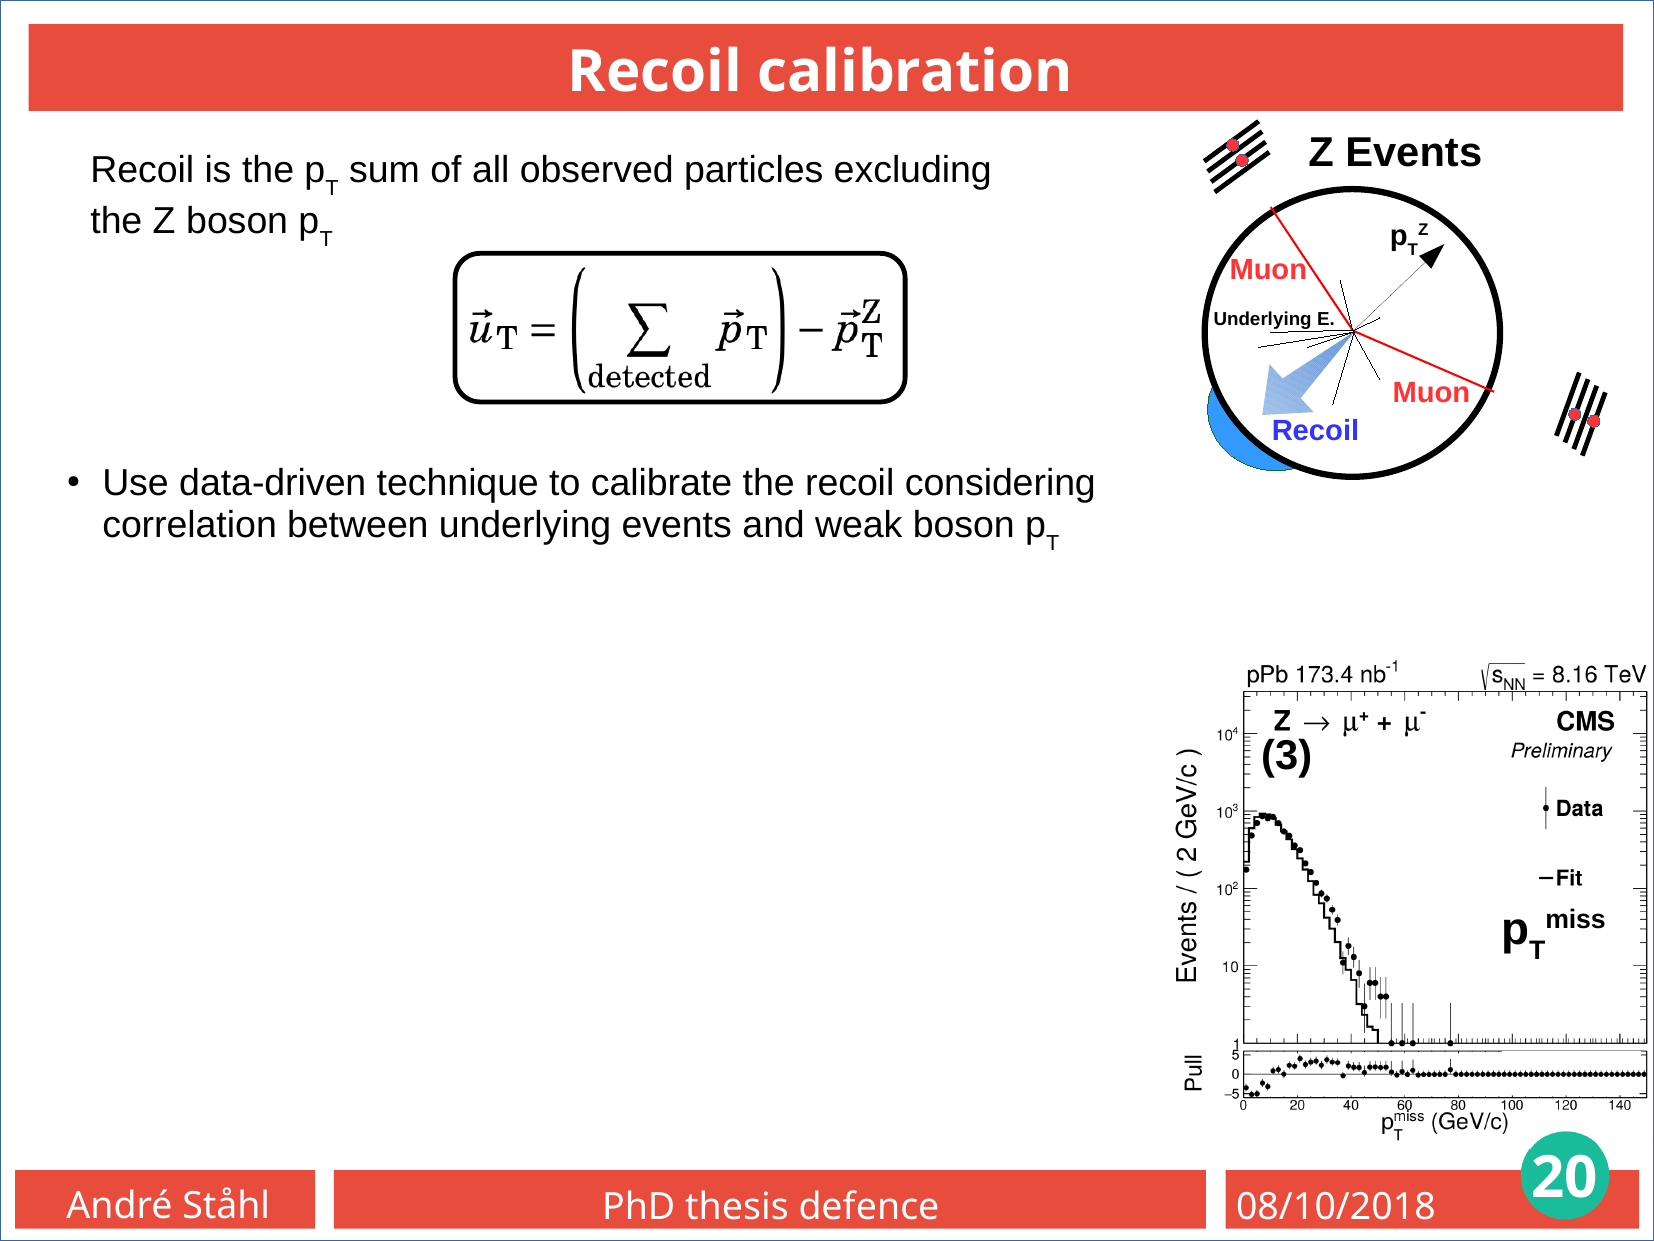

# Recoil calibration
Z Events
pTZ
Muon
Underlying E.
Muon
Recoil
Recoil is the pT sum of all observed particles excluding the Z boson pT
Use data-driven technique to calibrate the recoil considering correlation between underlying events and weak boson pT
(3)
pTmiss
20
08/10/2018